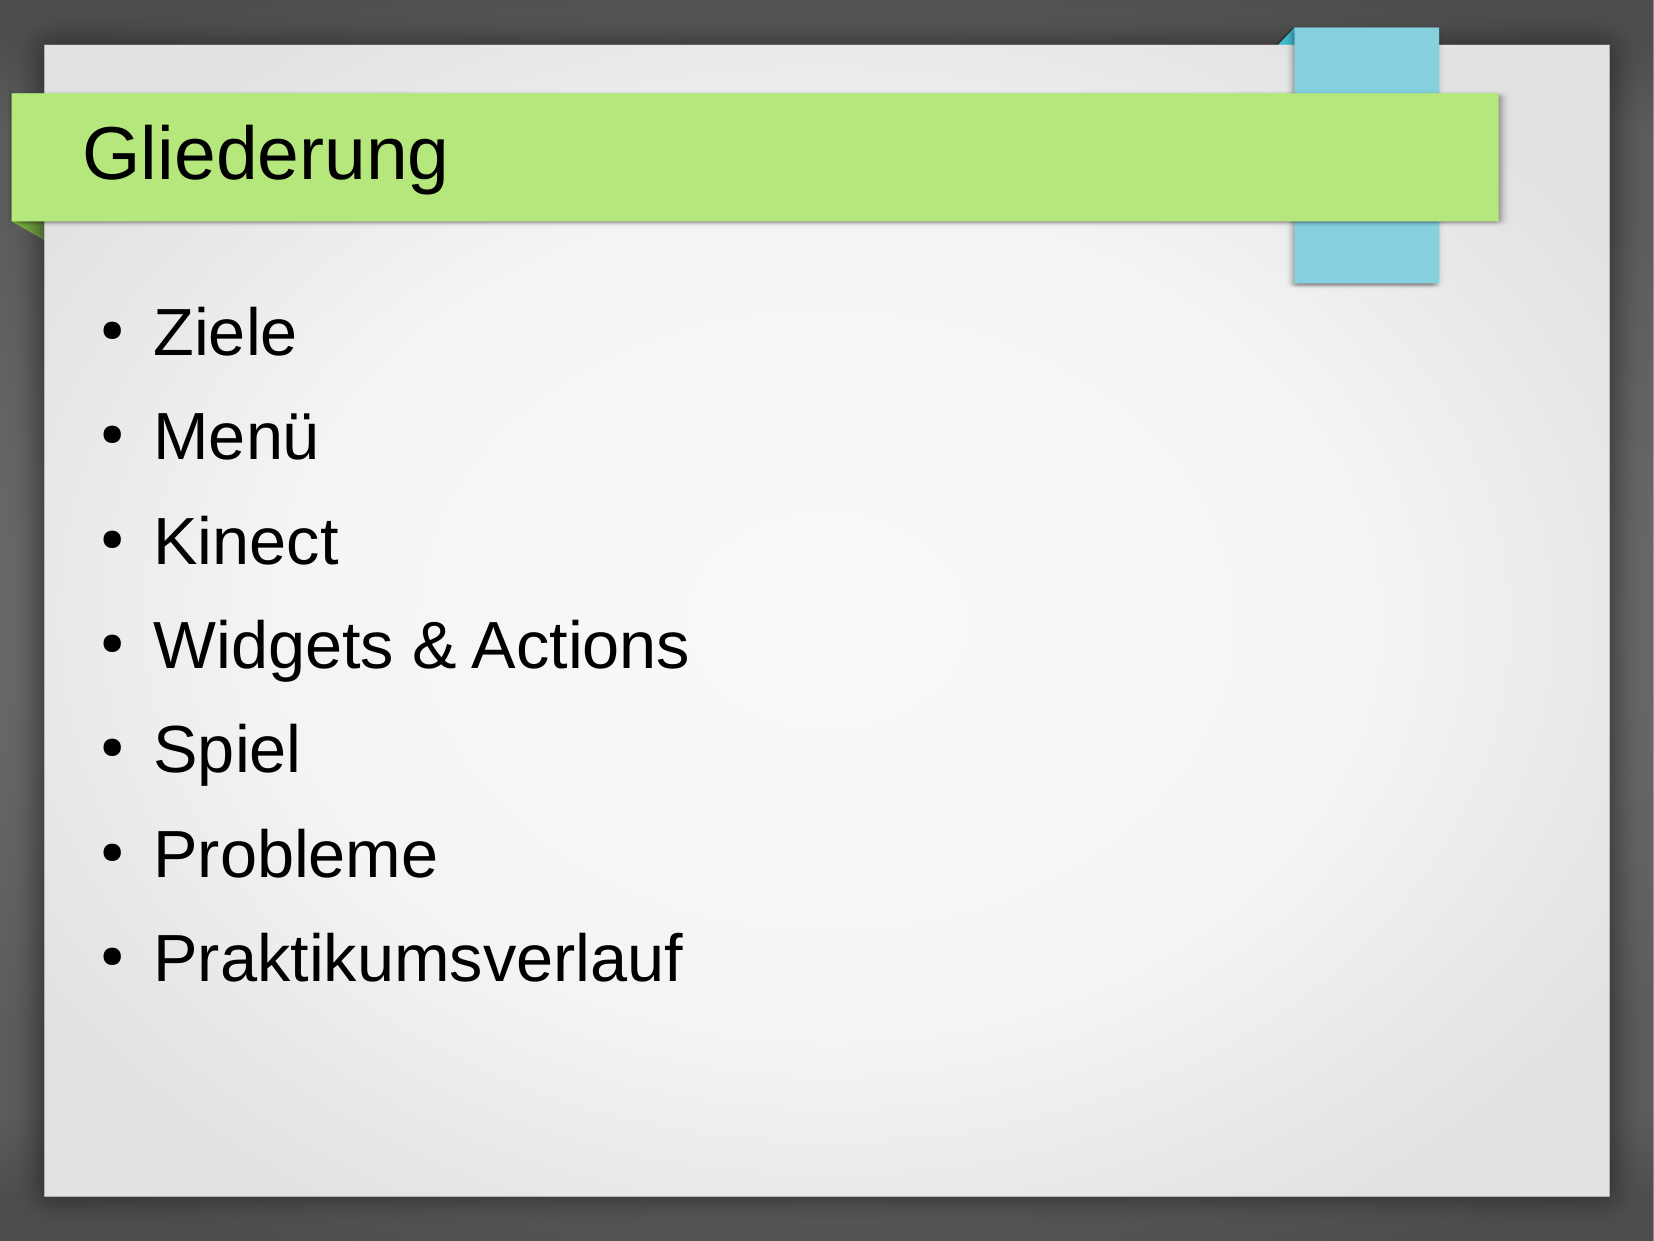

# Gliederung
Ziele
Menü
Kinect
Widgets & Actions
Spiel
Probleme
Praktikumsverlauf